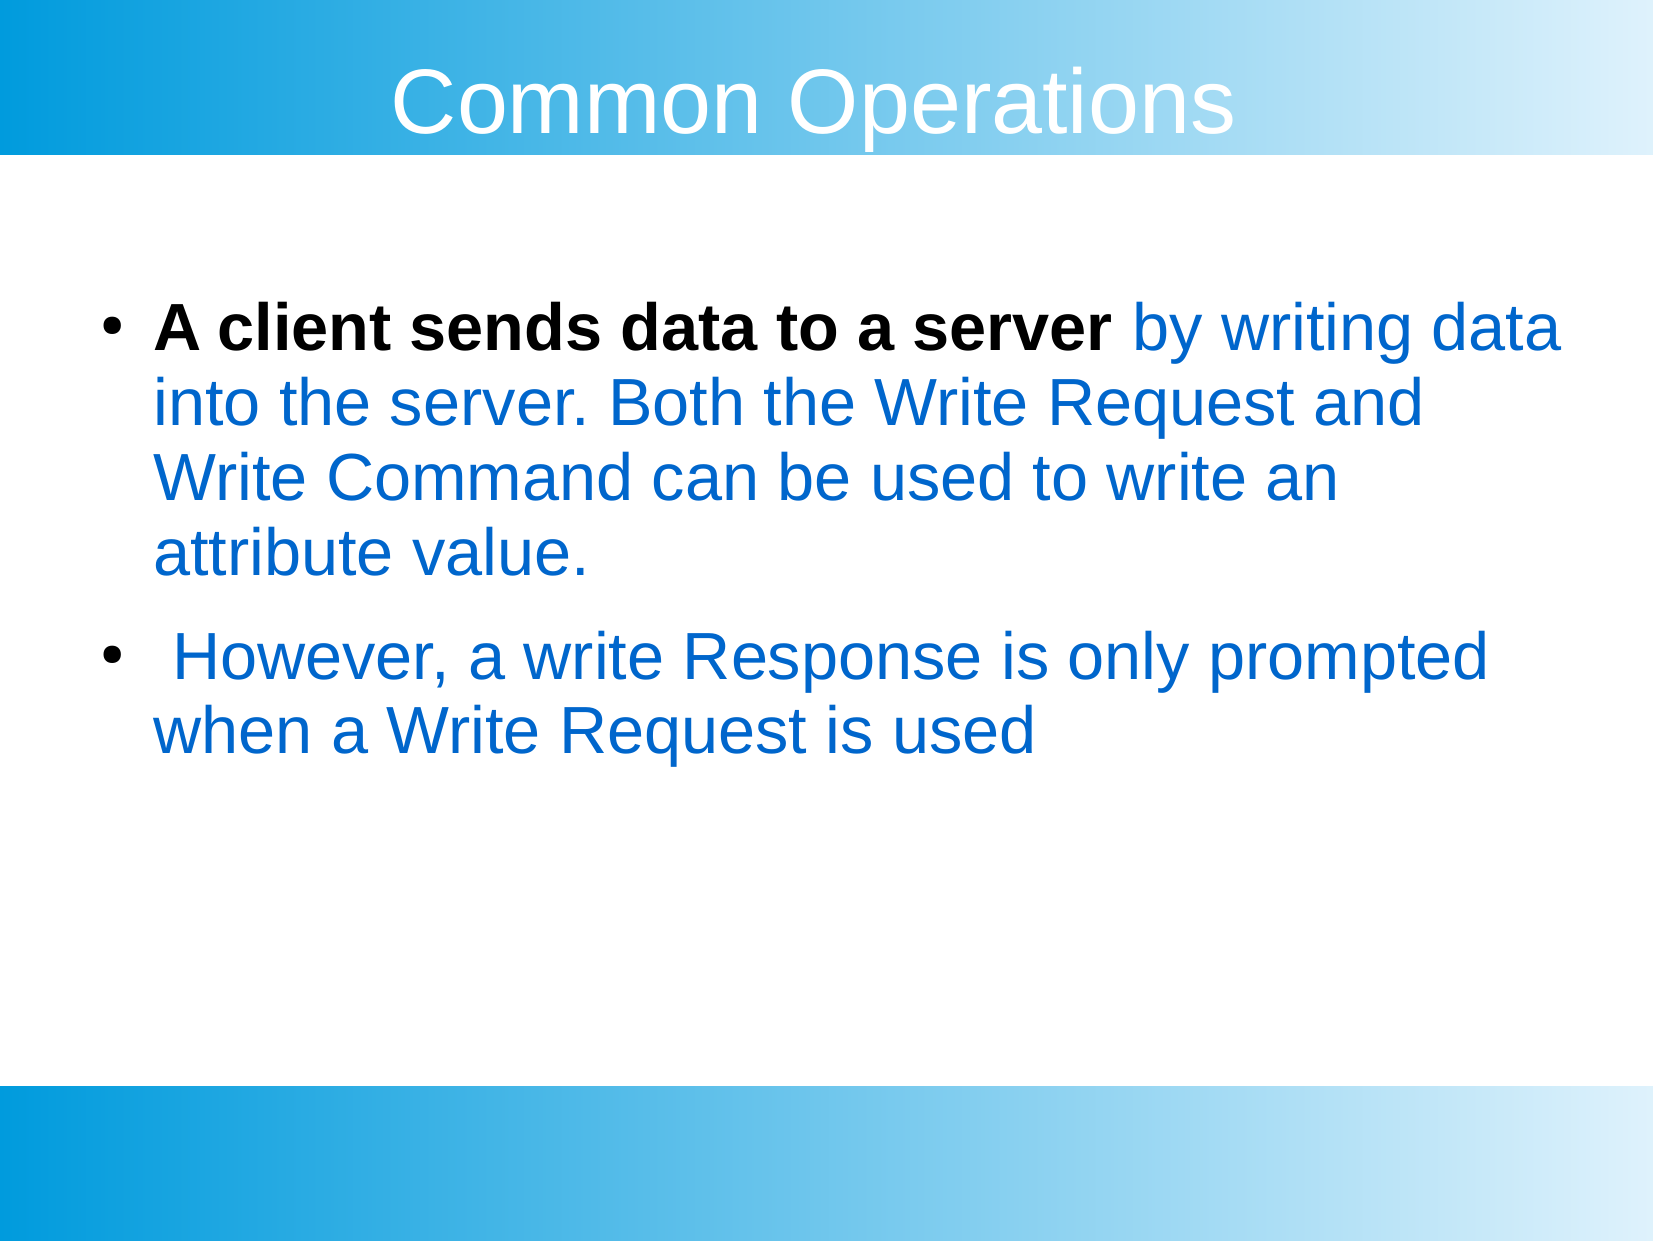

# Common Operations
A client sends data to a server by writing data into the server. Both the Write Request and Write Command can be used to write an attribute value.
 However, a write Response is only prompted when a Write Request is used